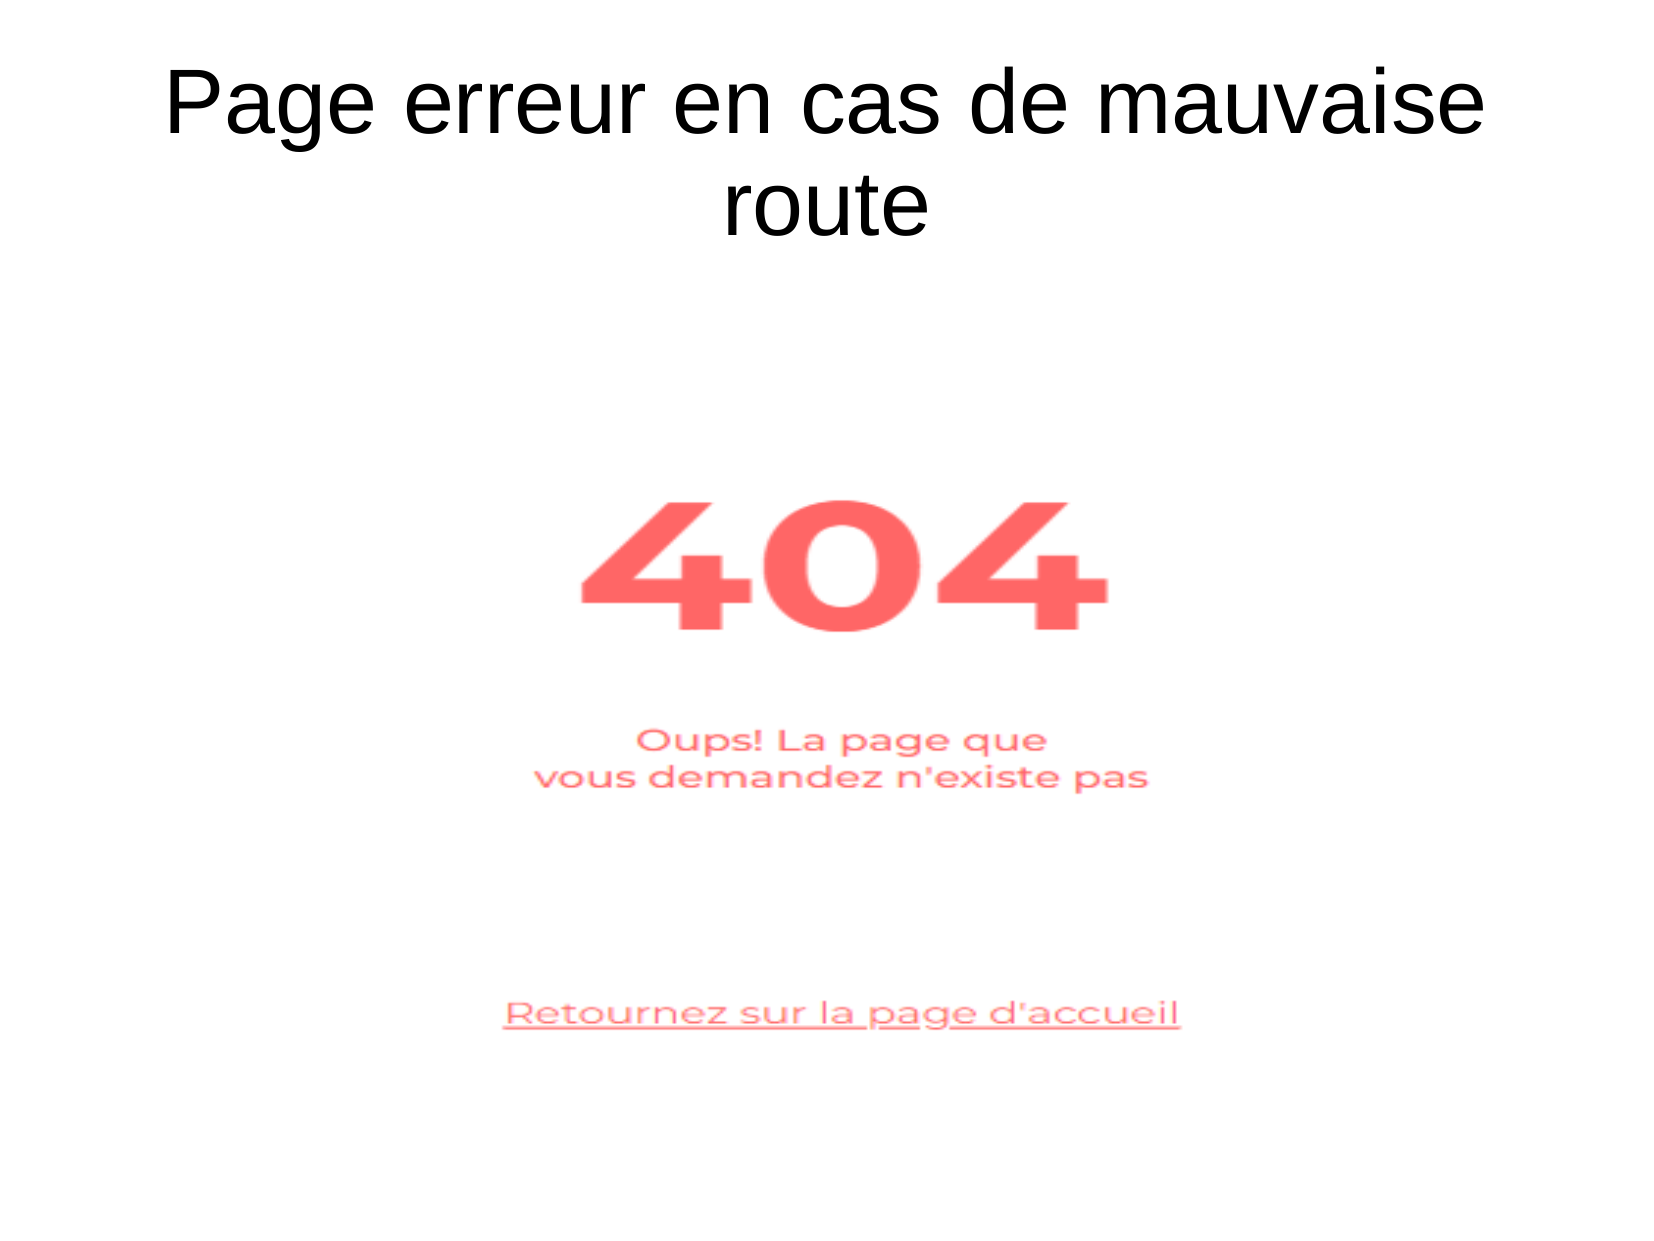

# Page erreur en cas de mauvaise route